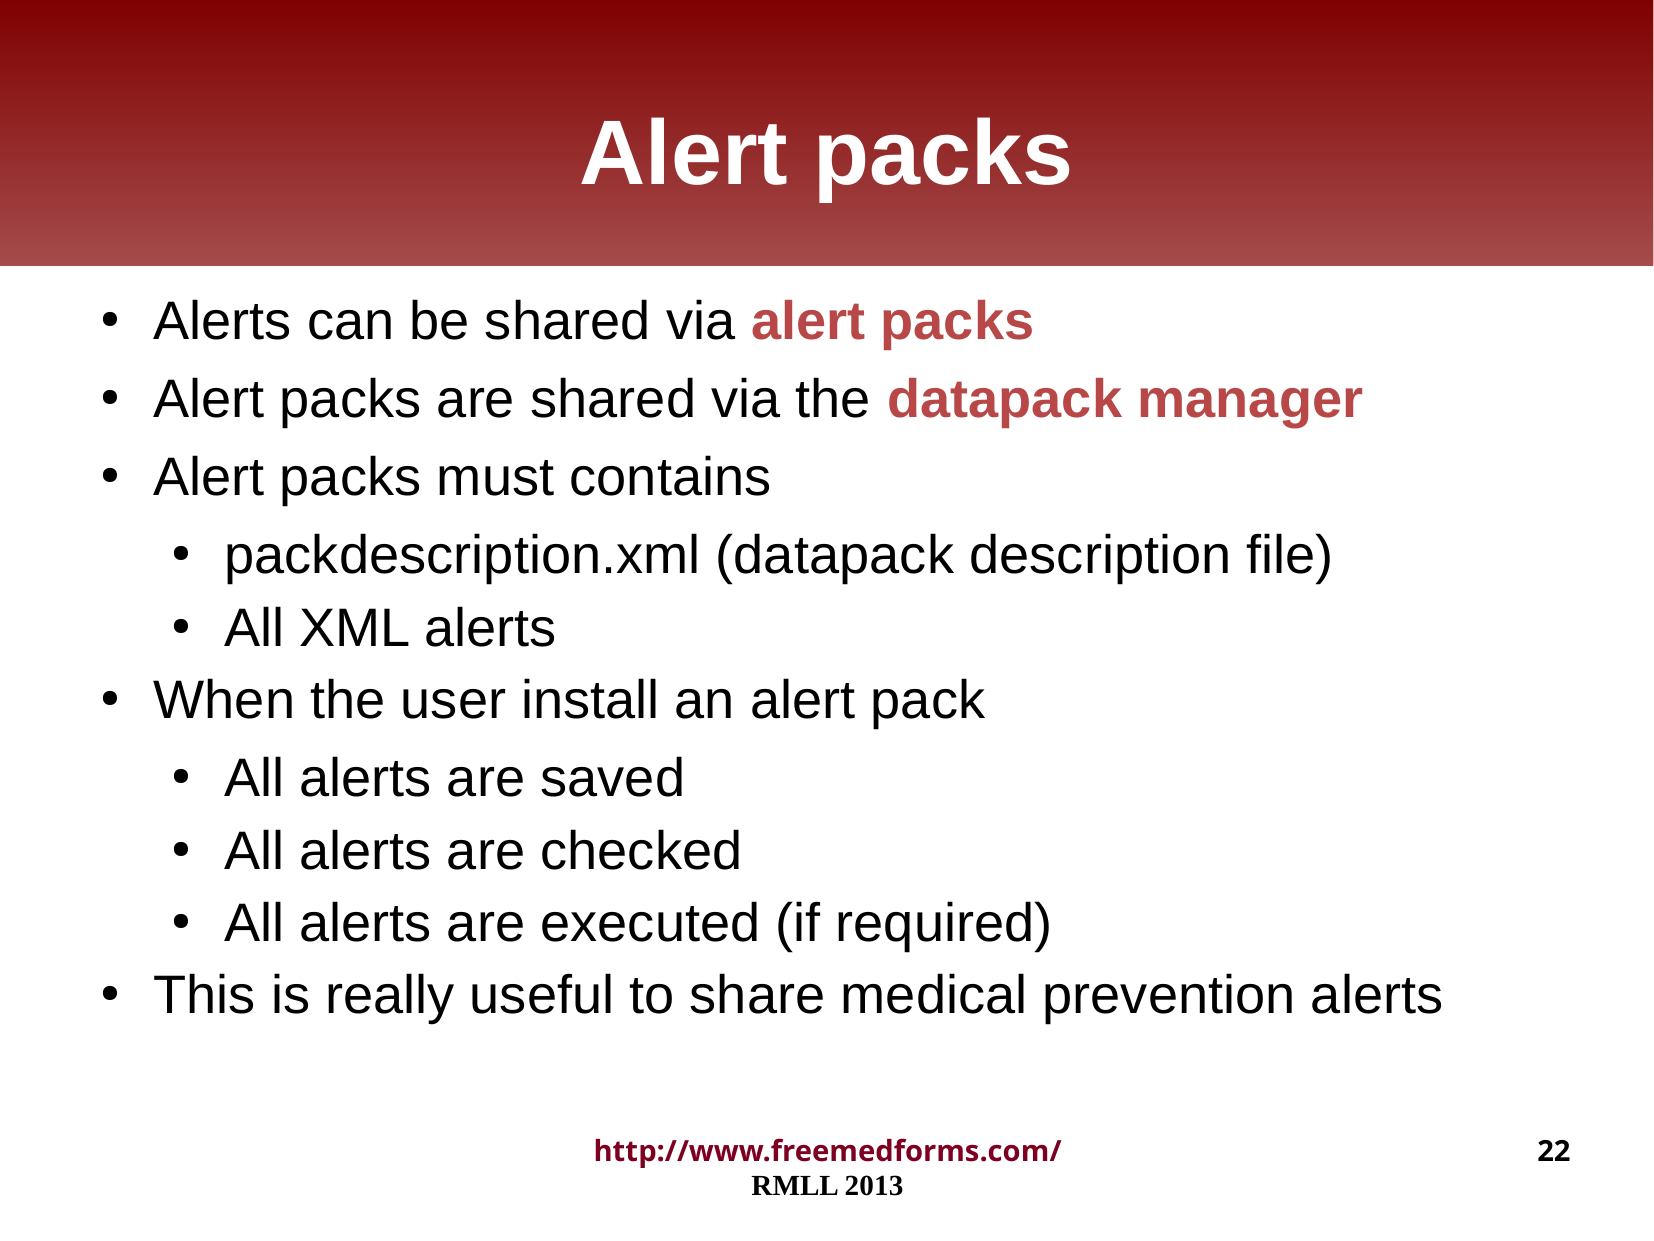

# Alert packs
Alerts can be shared via alert packs
Alert packs are shared via the datapack manager
Alert packs must contains
packdescription.xml (datapack description file)
All XML alerts
When the user install an alert pack
All alerts are saved
All alerts are checked
All alerts are executed (if required)
This is really useful to share medical prevention alerts
22